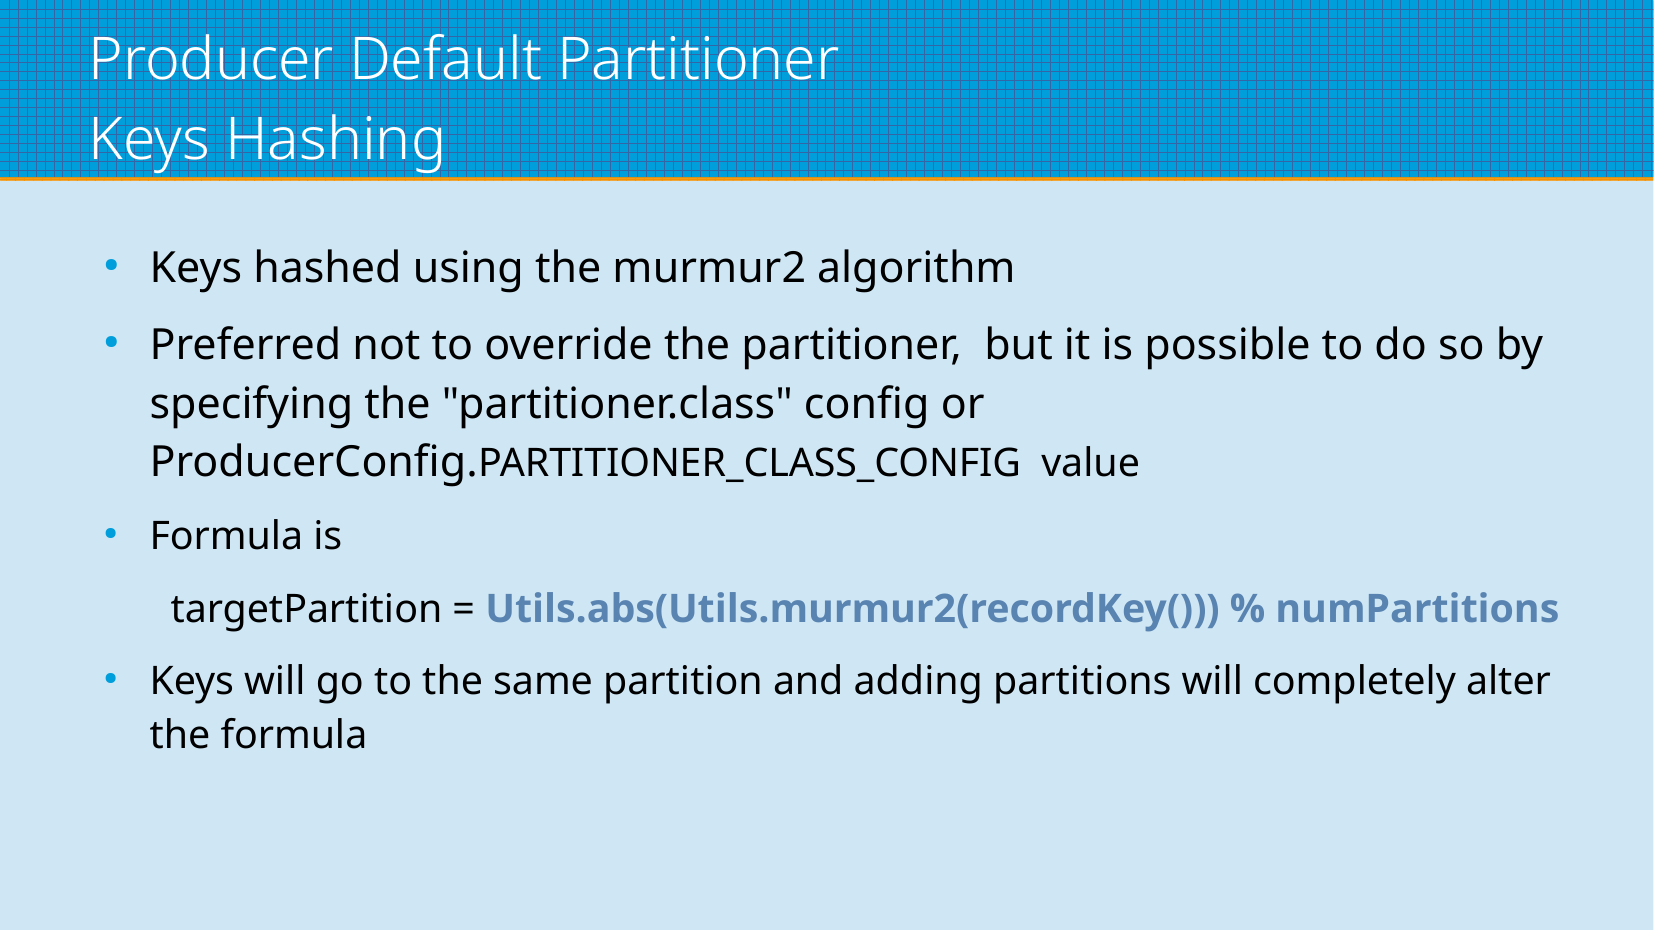

# Producer Default Partitioner Keys Hashing
Keys hashed using the murmur2 algorithm
Preferred not to override the partitioner, but it is possible to do so by specifying the "partitioner.class" config or ProducerConfig.PARTITIONER_CLASS_CONFIG value
Formula is
 targetPartition = Utils.abs(Utils.murmur2(recordKey())) % numPartitions
Keys will go to the same partition and adding partitions will completely alter the formula